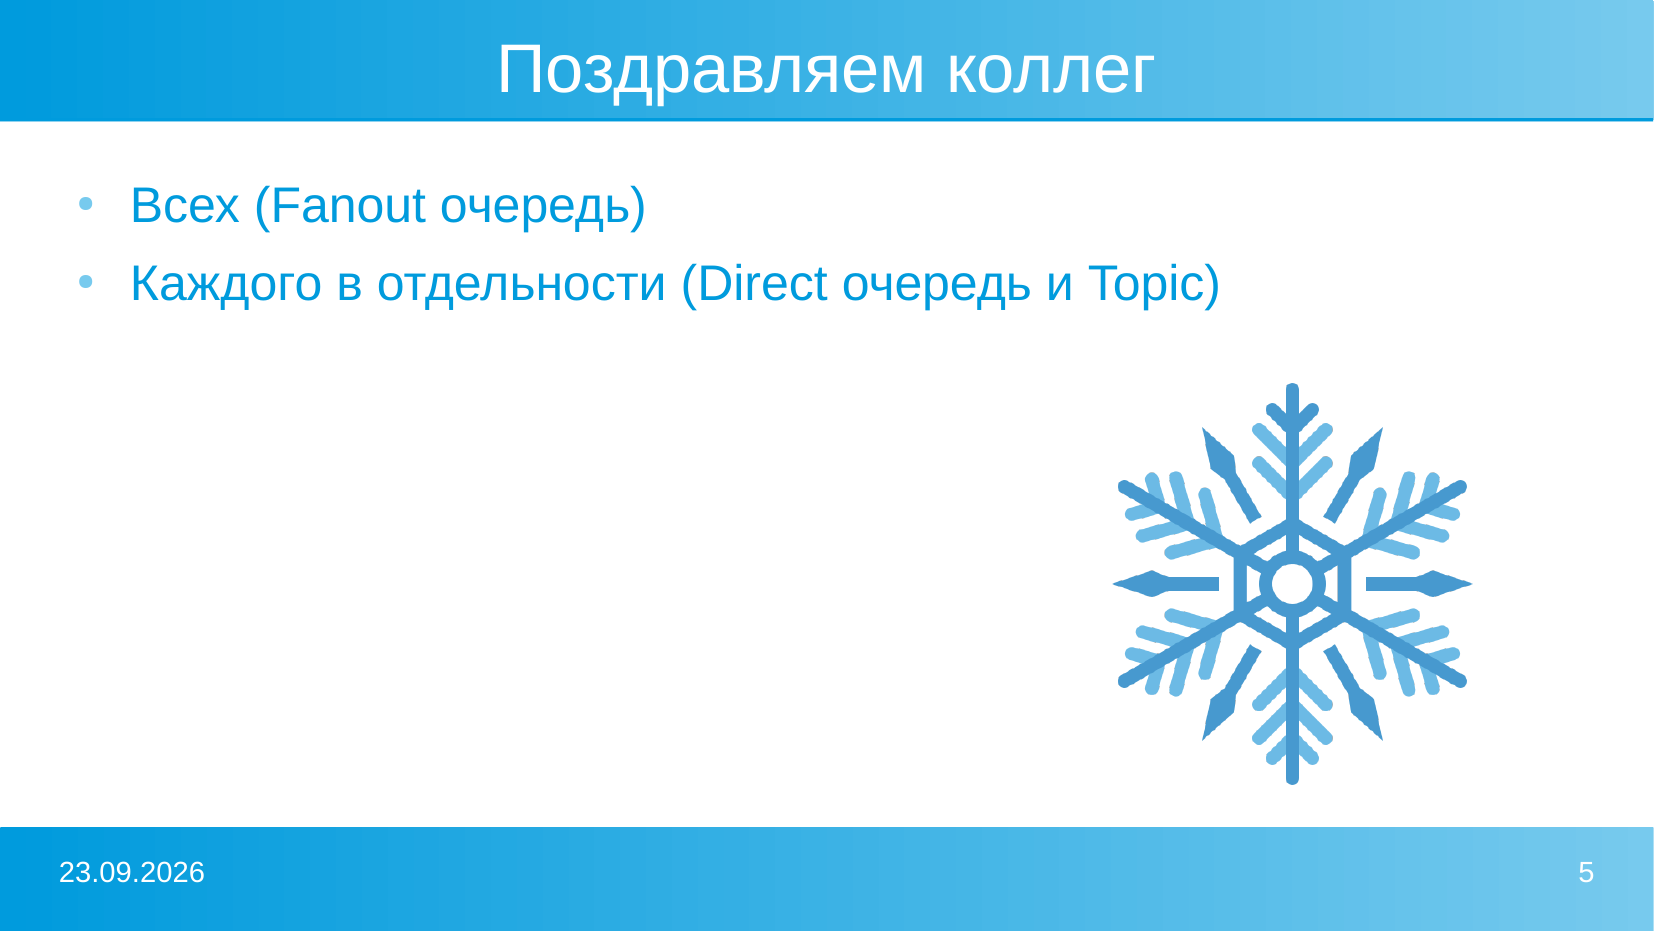

# Поздравляем коллег
Всех (Fanout очередь)
Каждого в отдельности (Direct очередь и Topic)
5